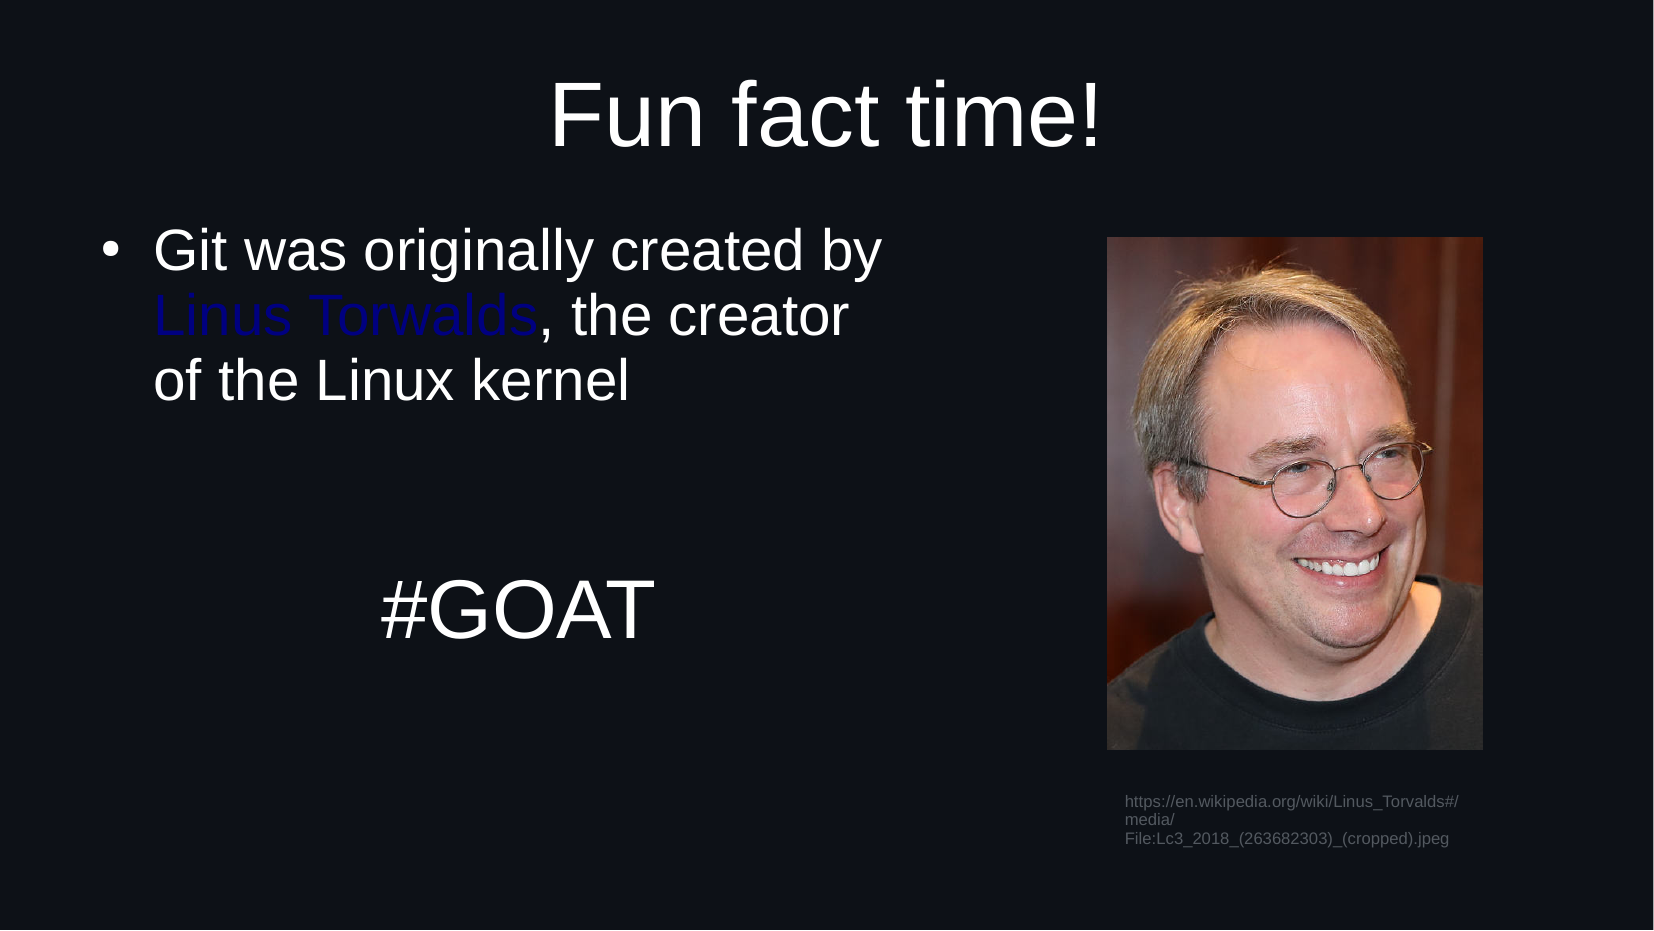

# Fun fact time!
Git was originally created by Linus Torwalds, the creator of the Linux kernel
#GOAT
https://en.wikipedia.org/wiki/Linus_Torvalds#/media/File:Lc3_2018_(263682303)_(cropped).jpeg